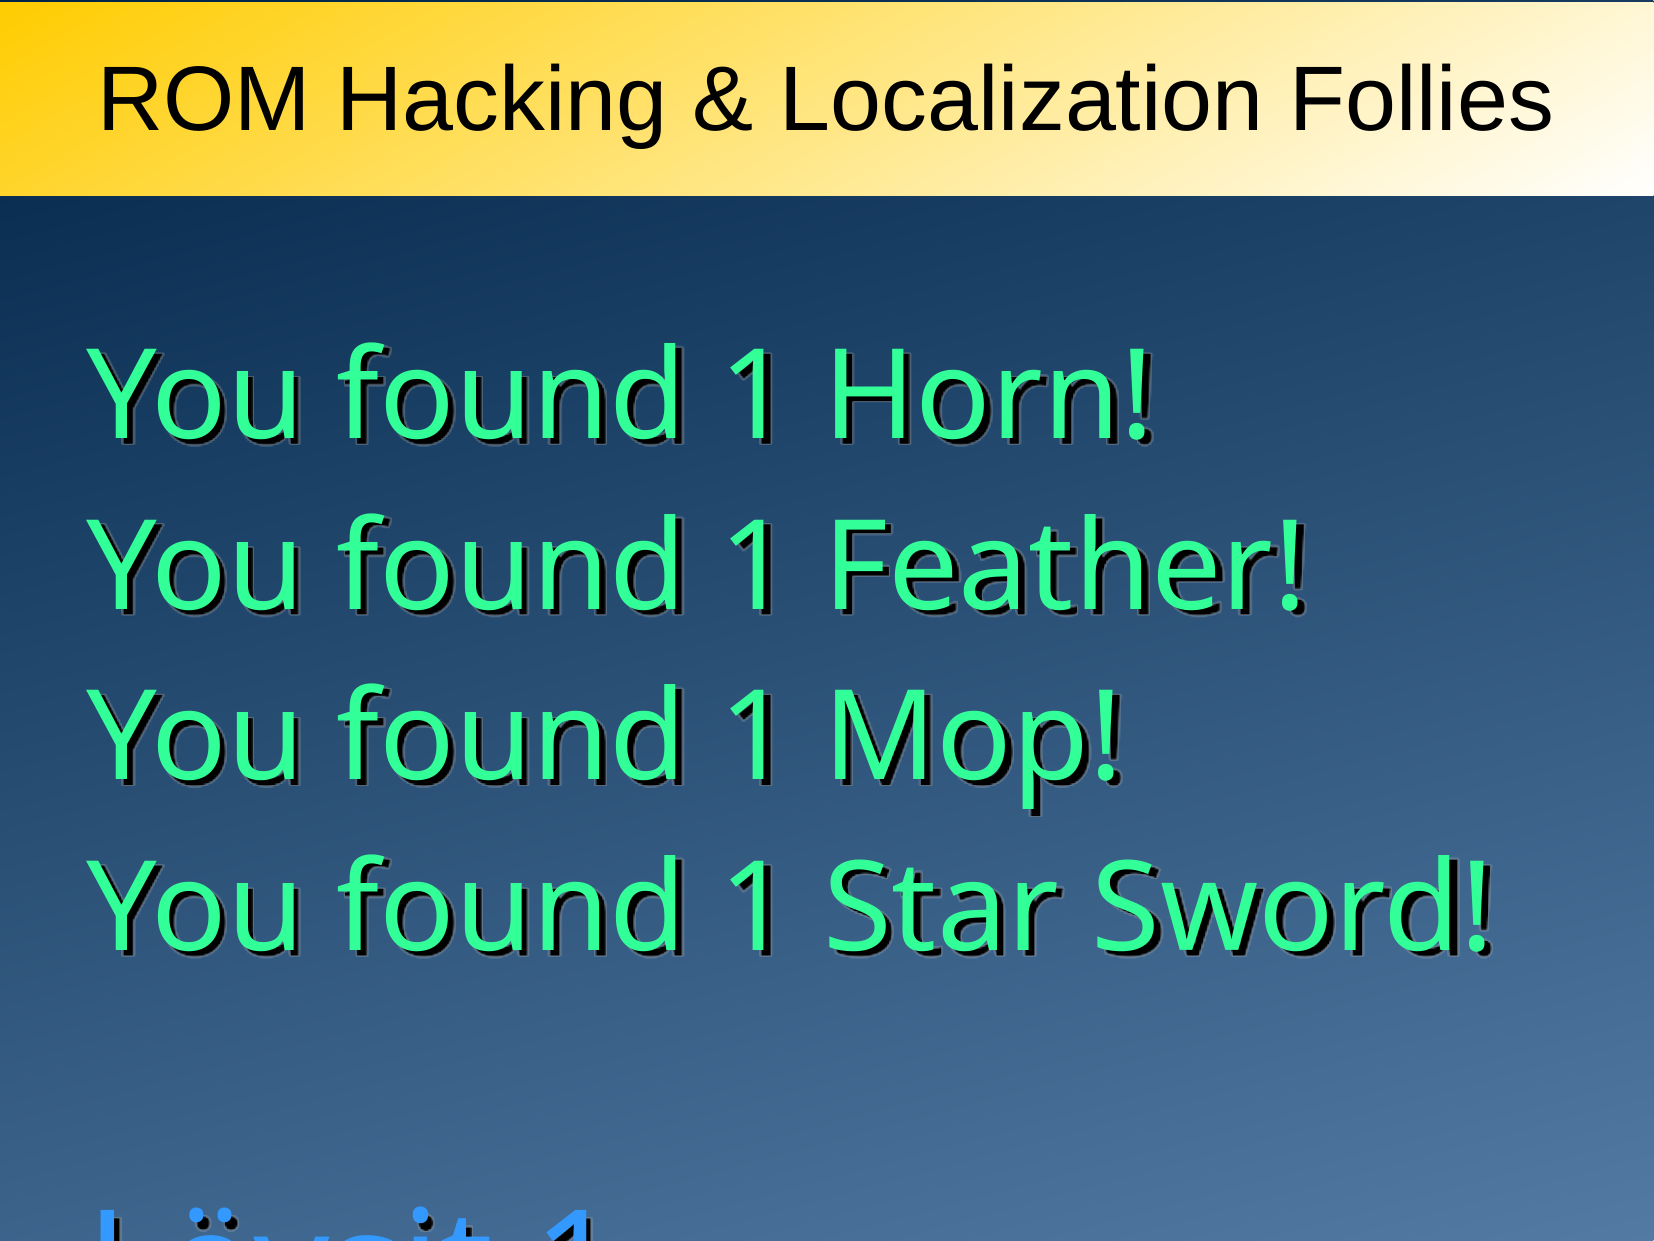

# ROM Hacking & Localization Follies
You found 1 Horn!
You found 1 Feather!
You found 1 Mop!
You found 1 Star Sword!
Löysit 1 >ITEM_NAME<